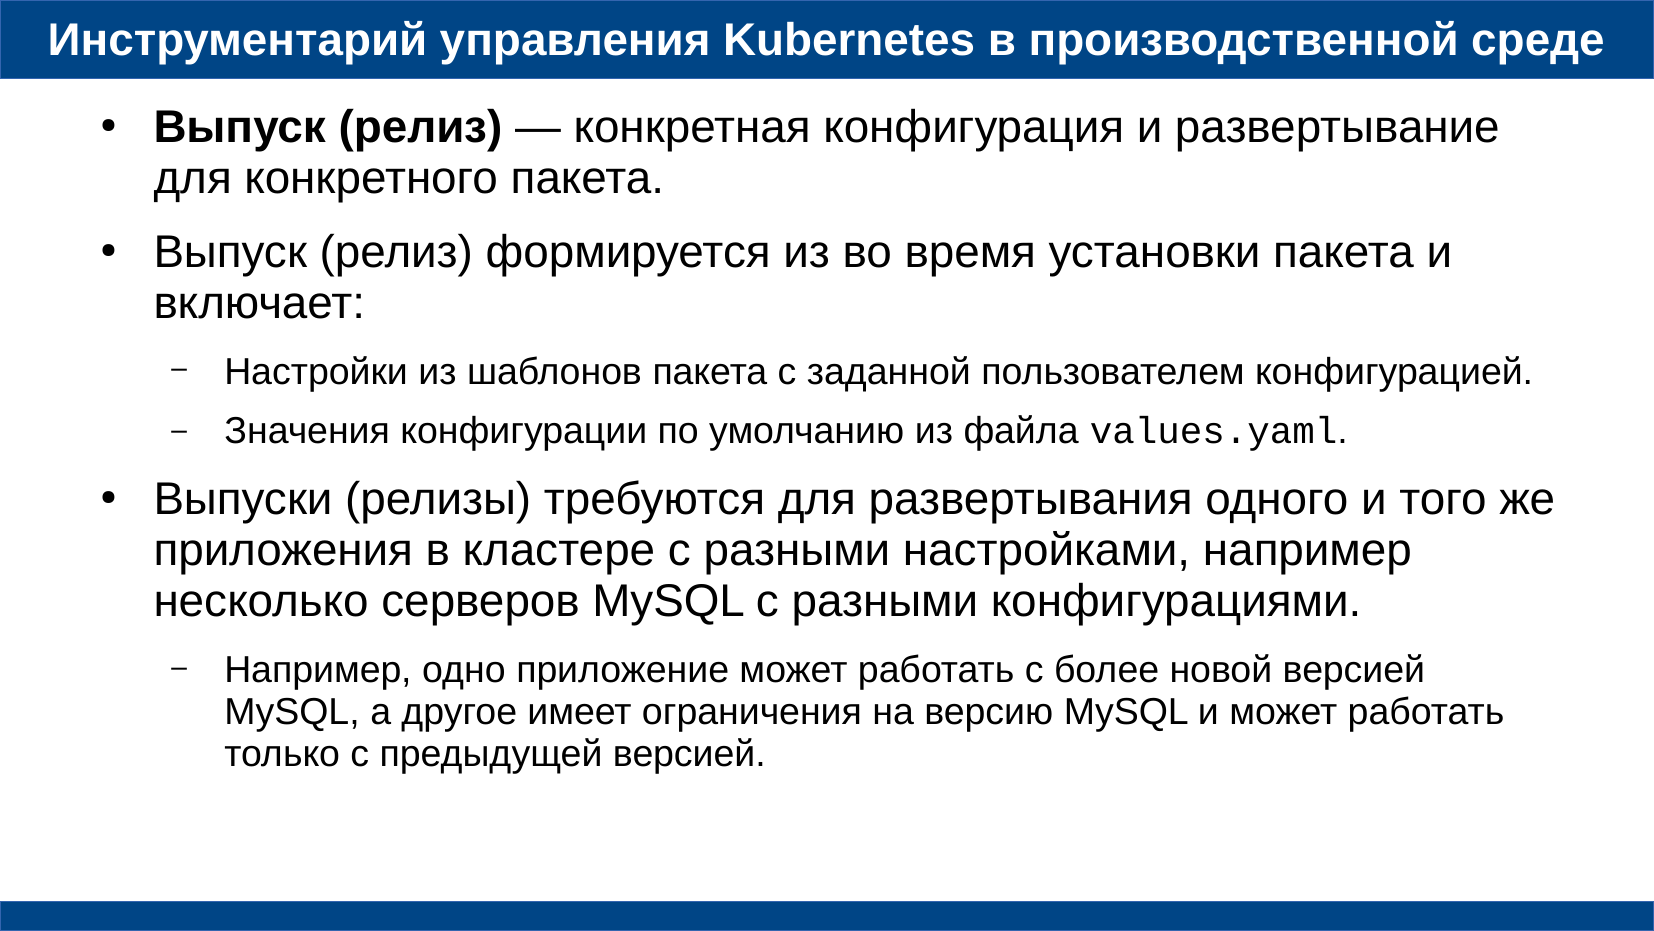

# Инструментарий управления Kubernetes в производственной среде
Выпуск (релиз) — конкретная конфигурация и развертывание для конкретного пакета.
Выпуск (релиз) формируется из во время установки пакета и включает:
Настройки из шаблонов пакета с заданной пользователем конфигурацией.
Значения конфигурации по умолчанию из файла values.yaml.
Выпуски (релизы) требуются для развертывания одного и того же приложения в кластере с разными настройками, например несколько серверов MySQL с разными конфигурациями.
Например, одно приложение может работать с более новой версией MySQL, а другое имеет ограничения на версию MySQL и может работать только с предыдущей версией.